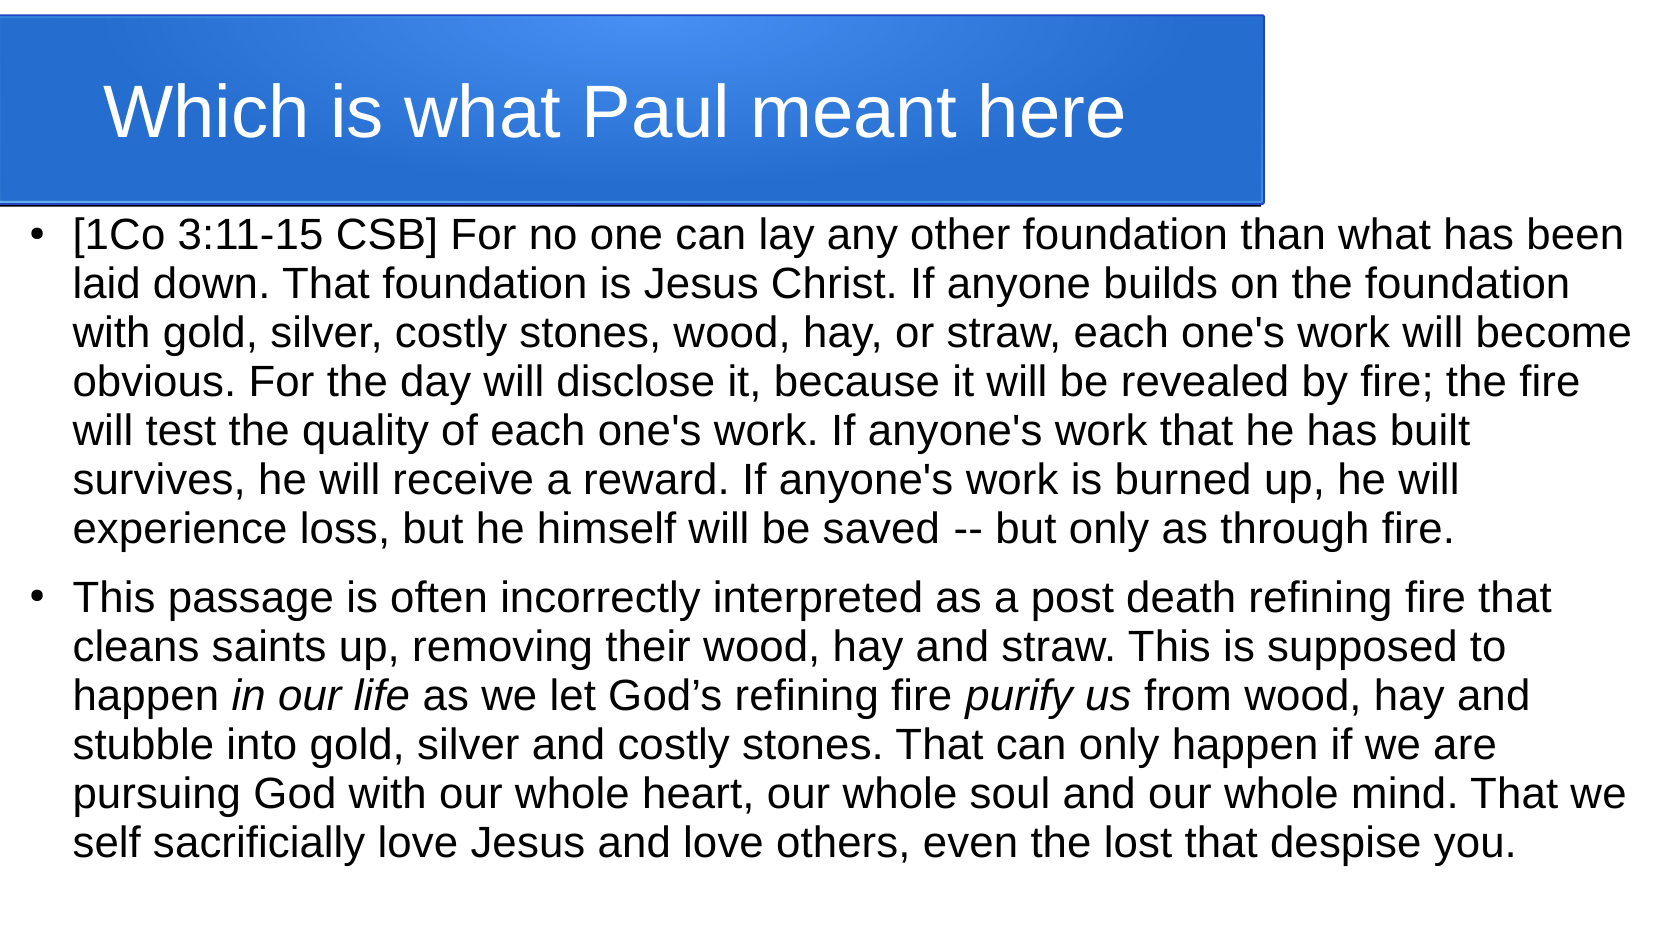

# Which is what Paul meant here
[1Co 3:11-15 CSB] For no one can lay any other foundation than what has been laid down. That foundation is Jesus Christ. If anyone builds on the foundation with gold, silver, costly stones, wood, hay, or straw, each one's work will become obvious. For the day will disclose it, because it will be revealed by fire; the fire will test the quality of each one's work. If anyone's work that he has built survives, he will receive a reward. If anyone's work is burned up, he will experience loss, but he himself will be saved ​-- ​but only as through fire.
This passage is often incorrectly interpreted as a post death refining fire that cleans saints up, removing their wood, hay and straw. This is supposed to happen in our life as we let God’s refining fire purify us from wood, hay and stubble into gold, silver and costly stones. That can only happen if we are pursuing God with our whole heart, our whole soul and our whole mind. That we self sacrificially love Jesus and love others, even the lost that despise you.